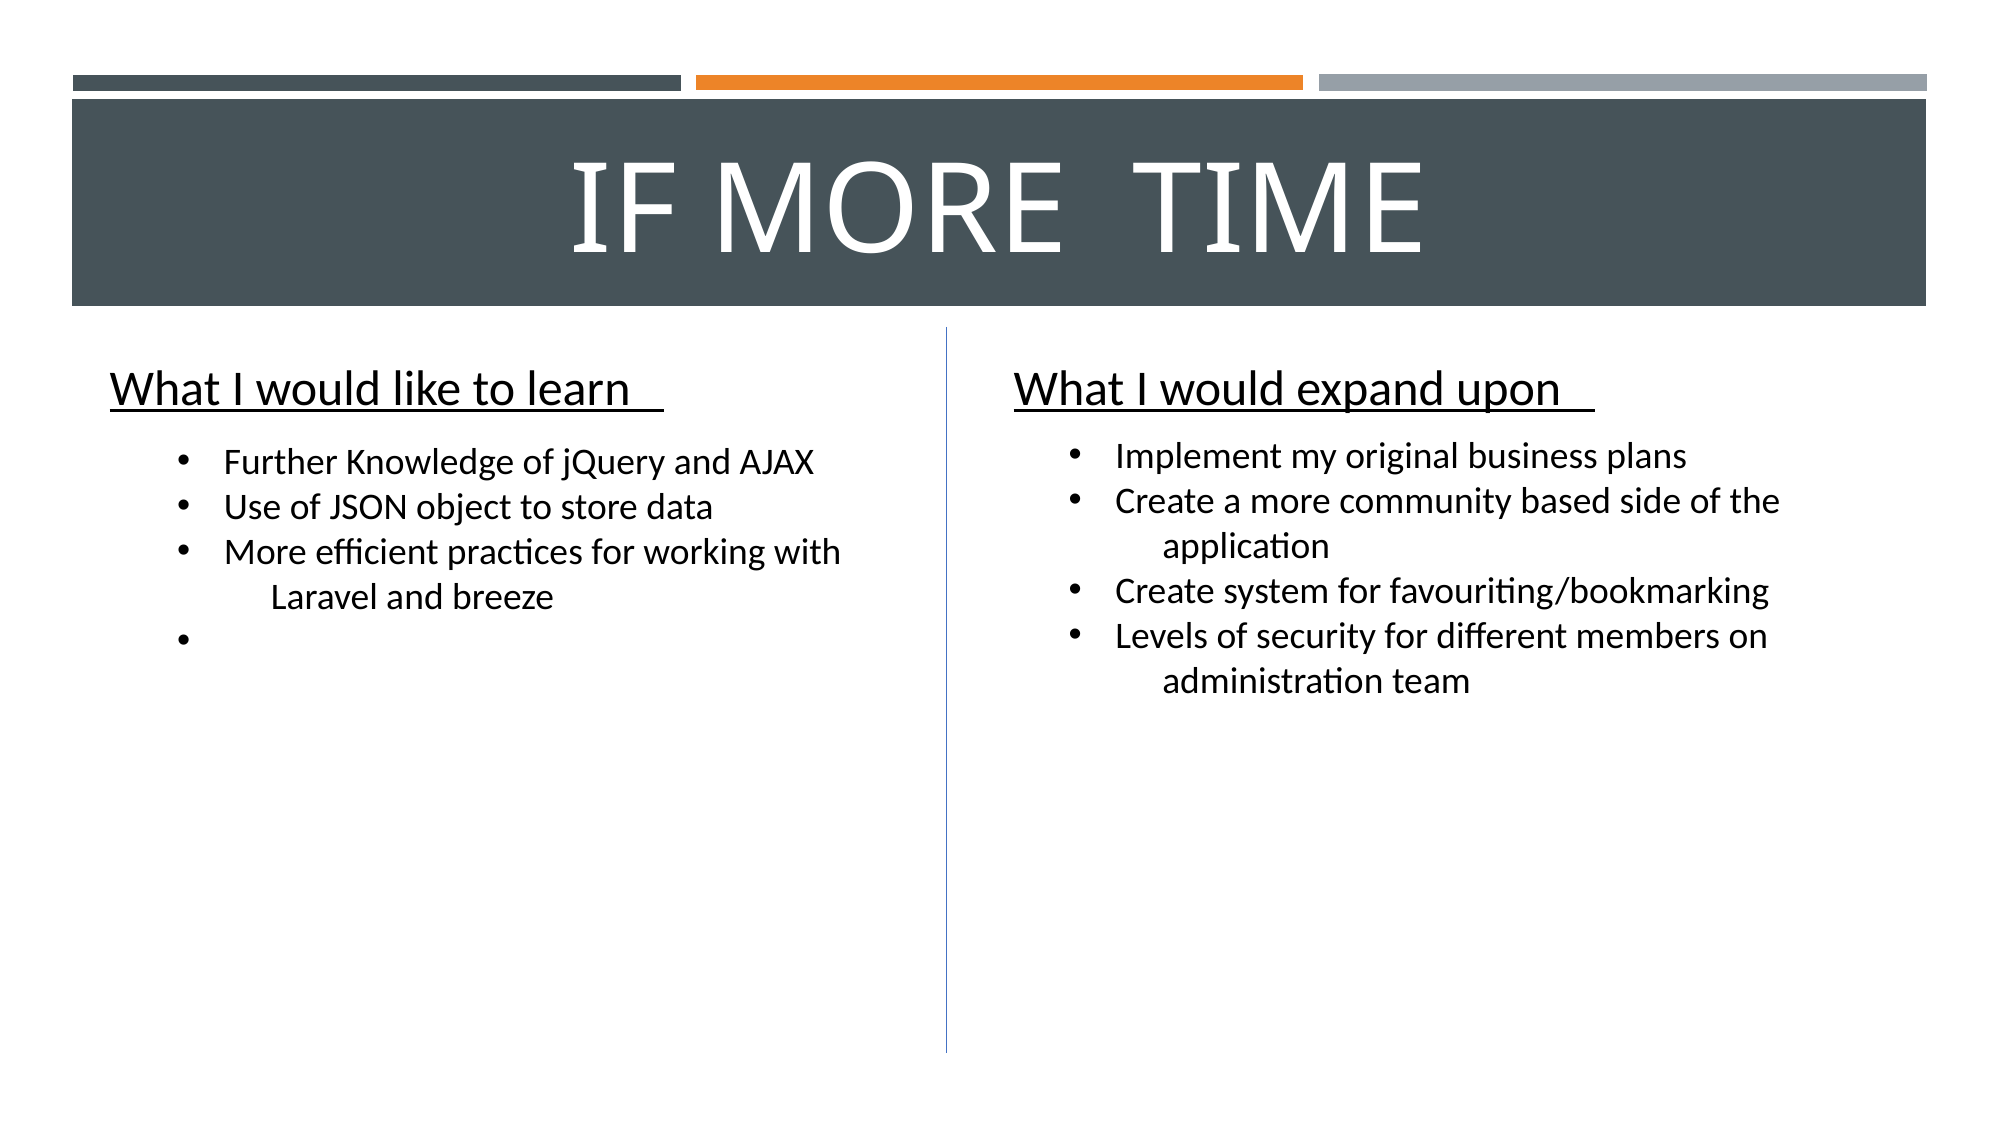

# IF MORE TIME
What I would like to learn
What I would expand upon
Implement my original business plans
Create a more community based side of the application
Create system for favouriting/bookmarking
Levels of security for different members on administration team
Further Knowledge of jQuery and AJAX
Use of JSON object to store data
More efficient practices for working with Laravel and breeze